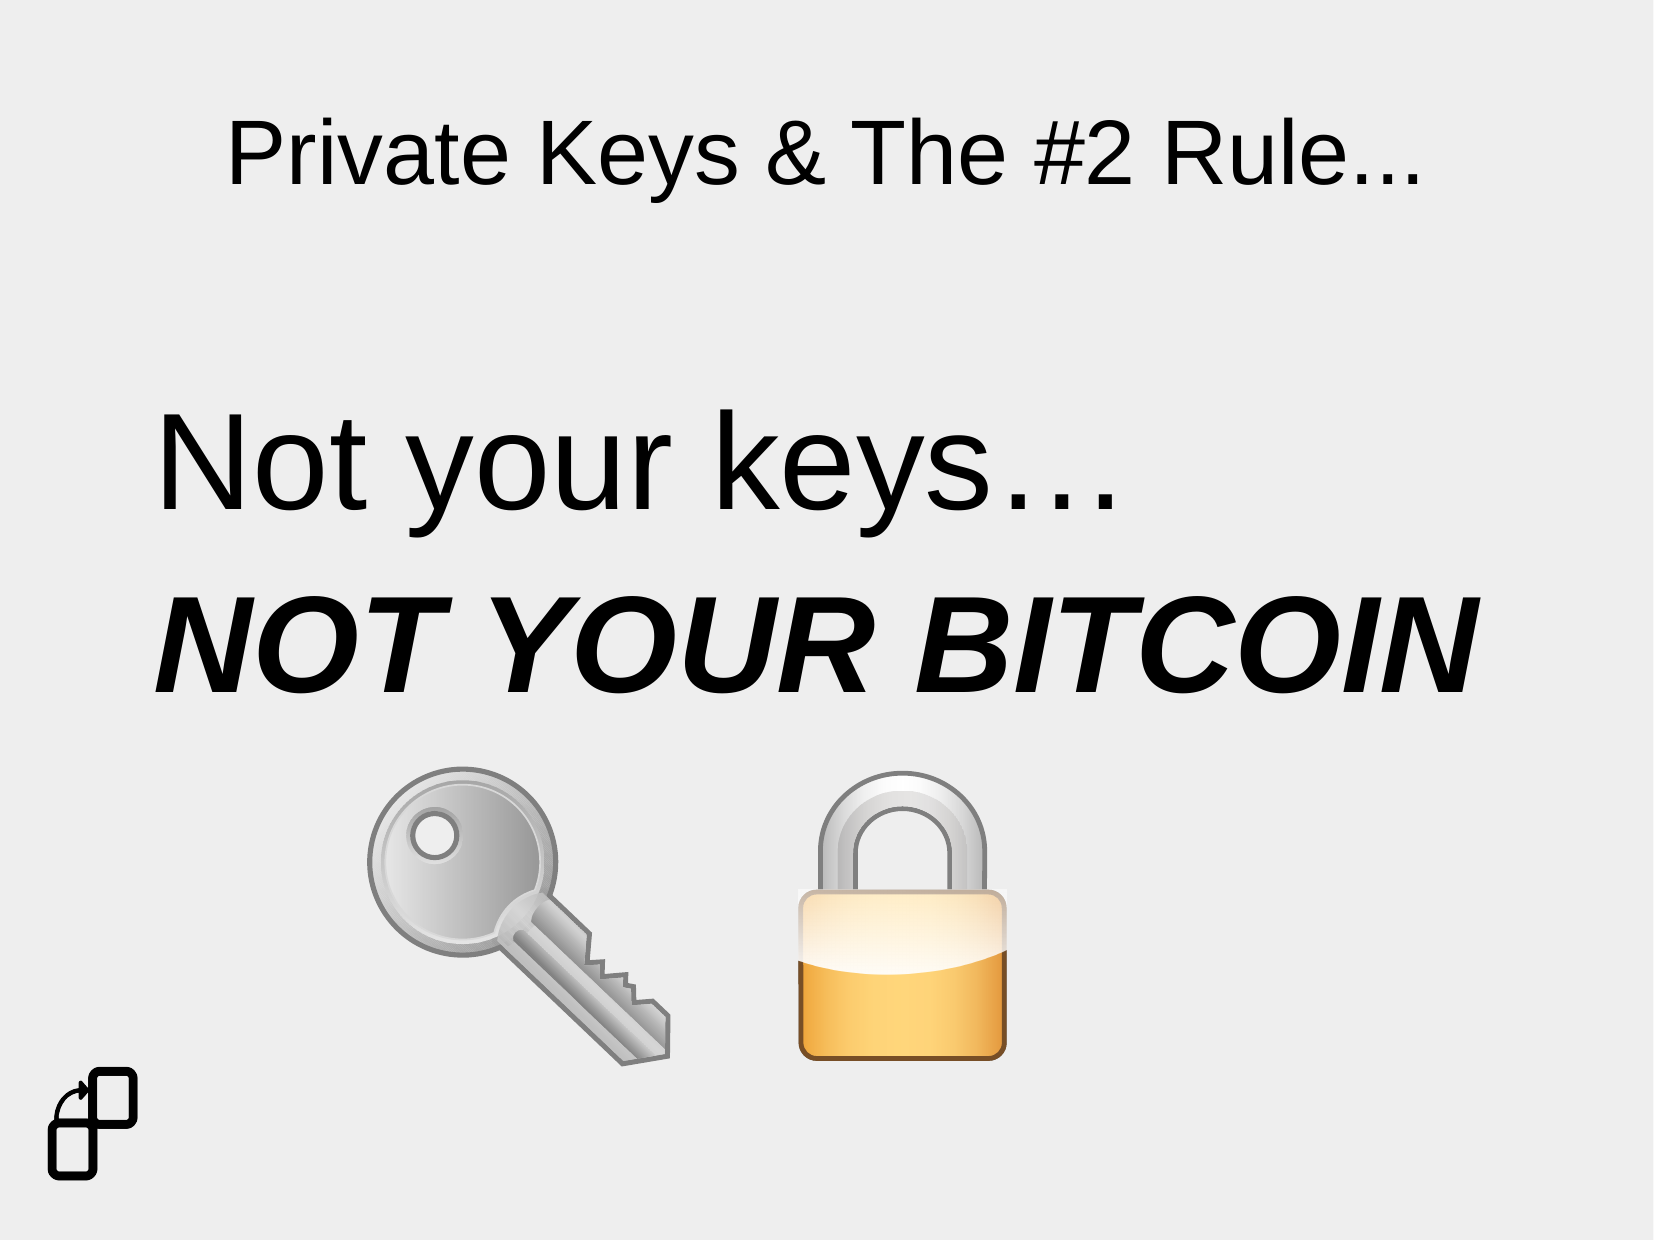

# Private Keys & The #2 Rule...
Not your keys…
NOT YOUR BITCOIN